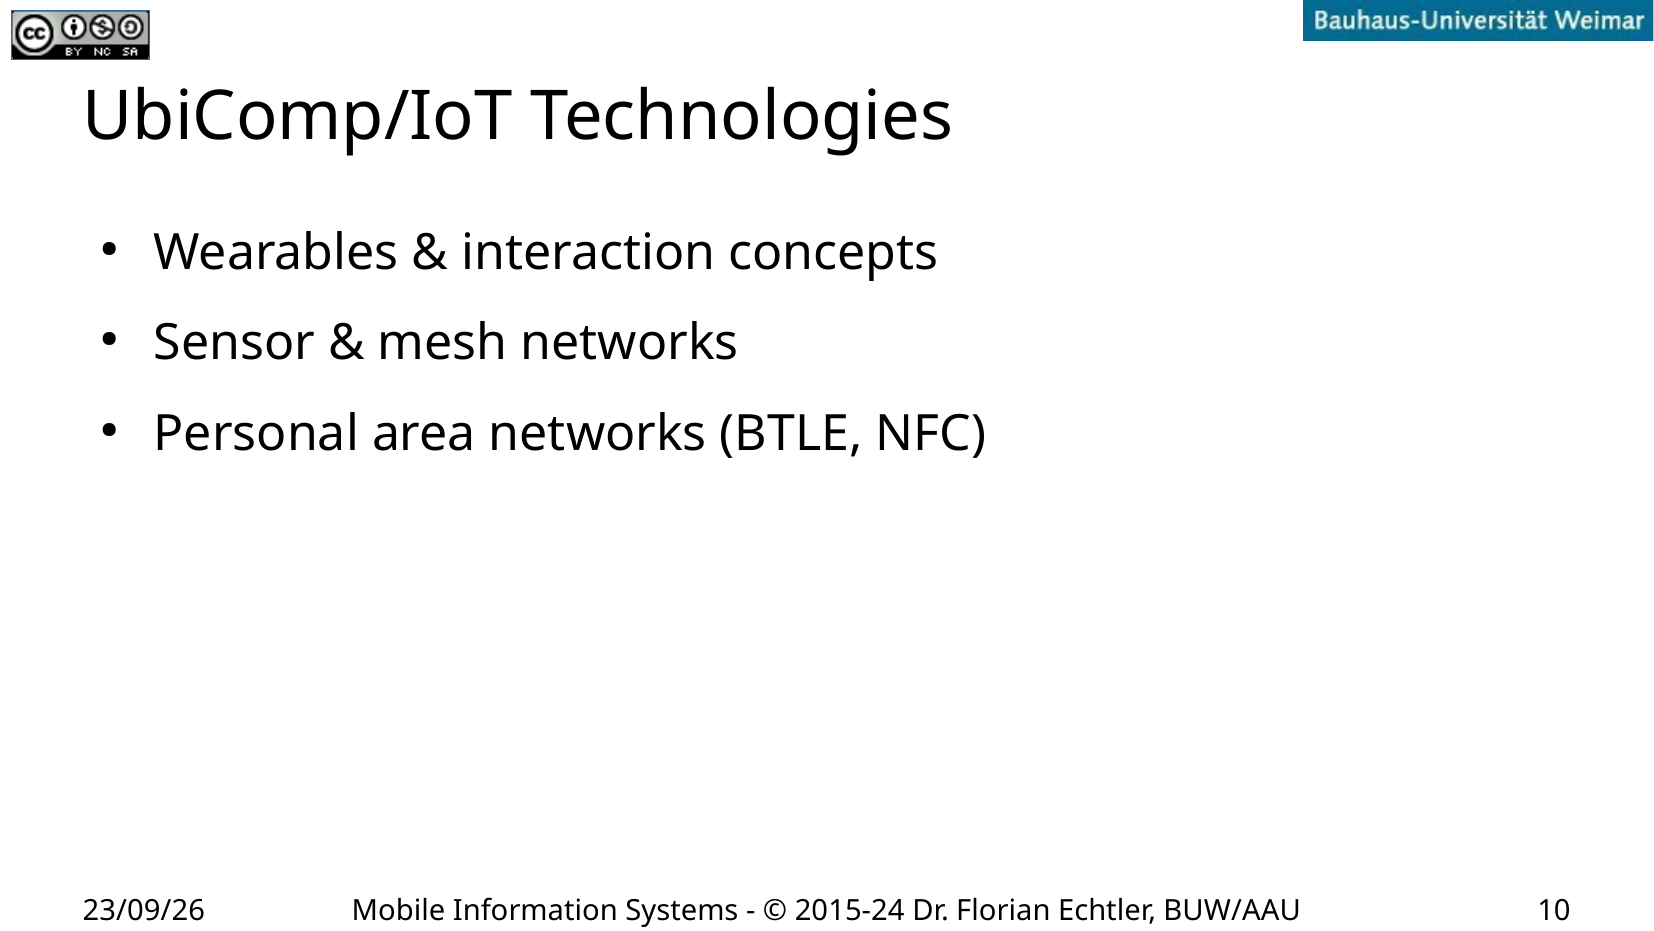

# UbiComp/IoT Technologies
Wearables & interaction concepts
Sensor & mesh networks
Personal area networks (BTLE, NFC)
Mobile Information Systems - © 2015-24 Dr. Florian Echtler, BUW/AAU
10